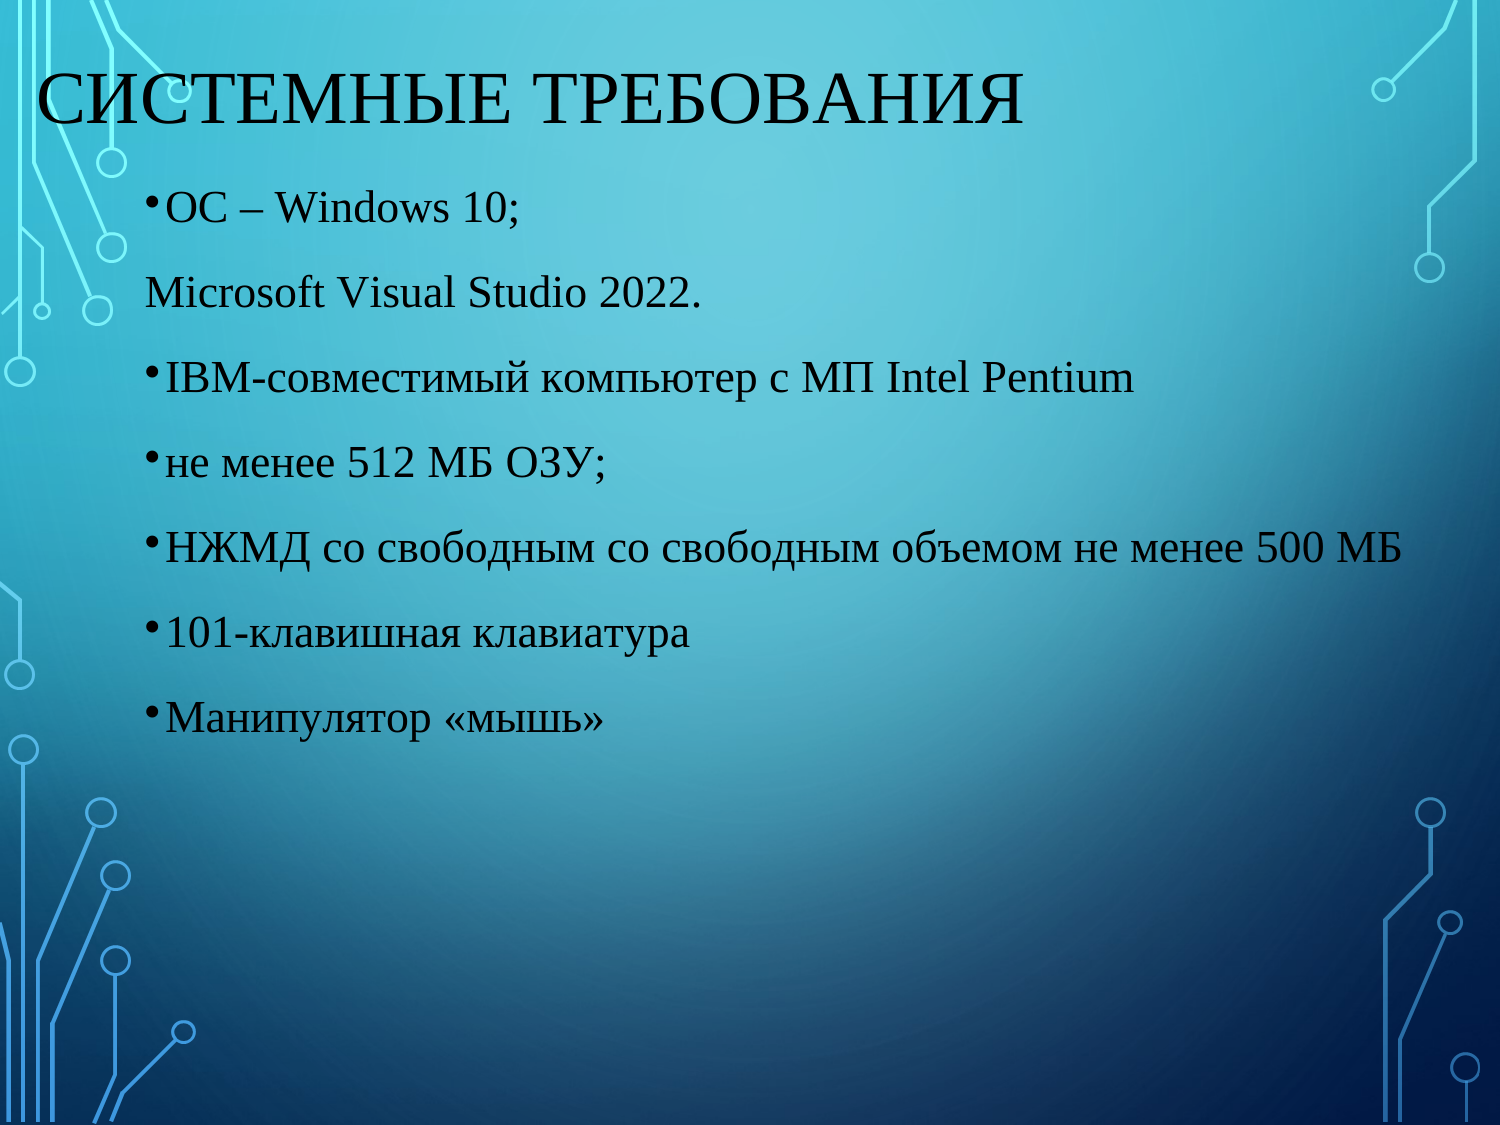

СИСТЕМНЫЕ ТРЕБОВАНИЯ
ОС – Windows 10;
Microsoft Visual Studio 2022.
IBM-совместимый компьютер с МП Intel Pentium
не менее 512 МБ ОЗУ;
НЖМД со свободным со свободным объемом не менее 500 МБ
101-клавишная клавиатура
Манипулятор «мышь»